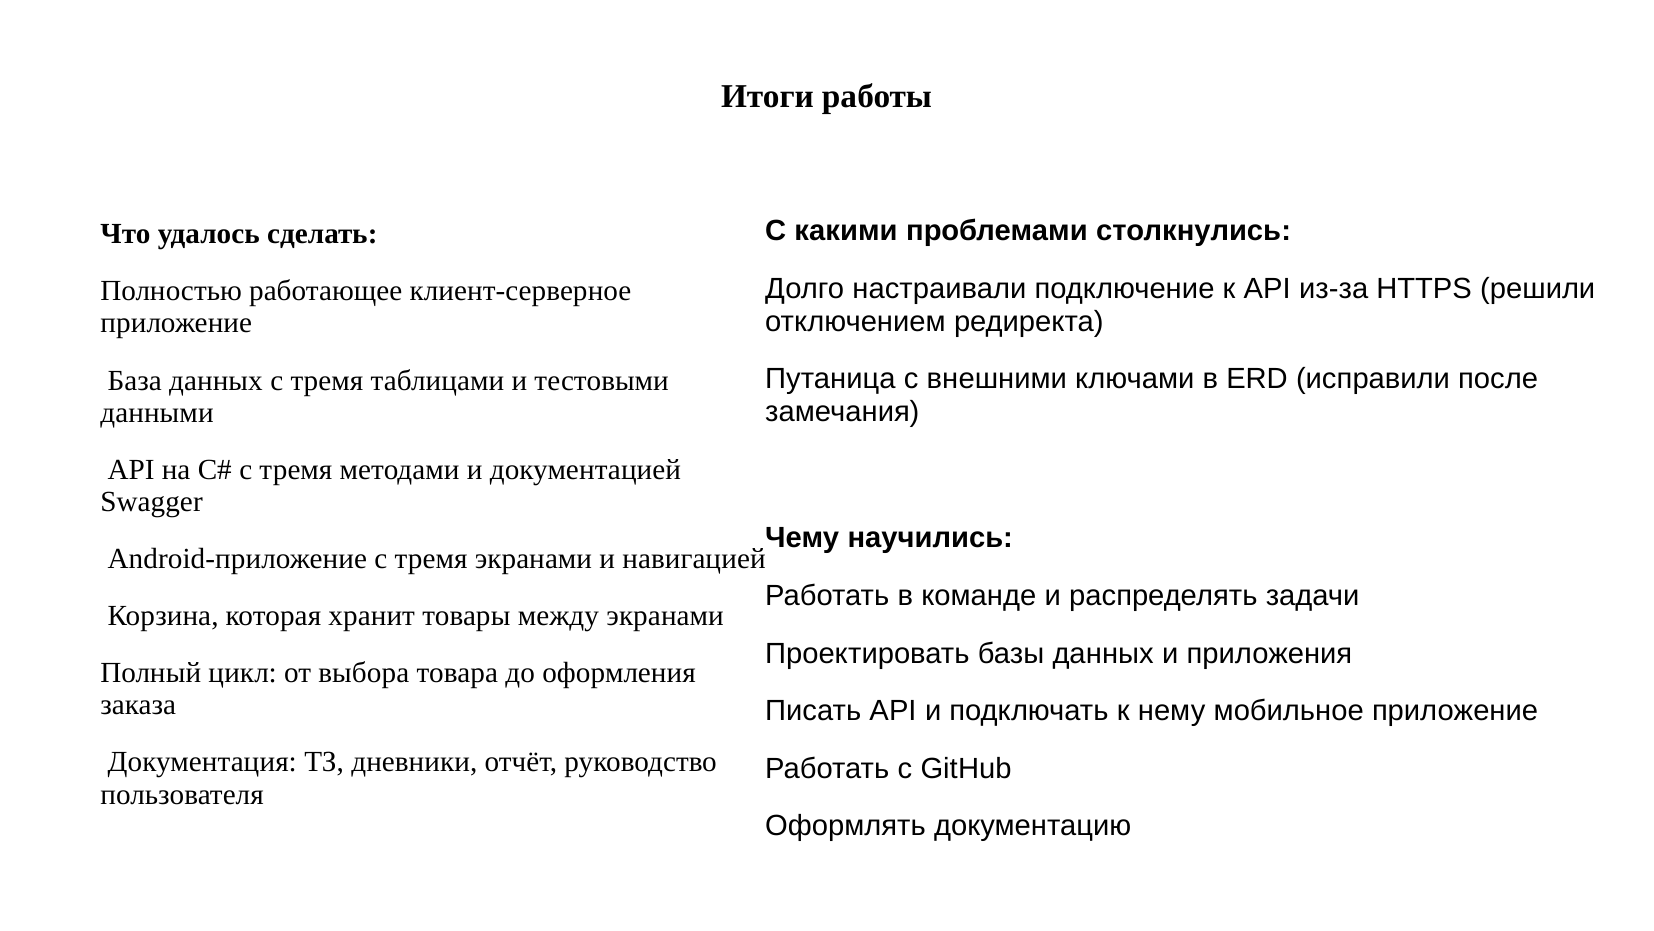

# Итоги работы
С какими проблемами столкнулись:
Долго настраивали подключение к API из-за HTTPS (решили отключением редиректа)
Путаница с внешними ключами в ERD (исправили после замечания)
Что удалось сделать:
Полностью работающее клиент-серверное приложение
 База данных с тремя таблицами и тестовыми данными
 API на C# с тремя методами и документацией Swagger
 Android-приложение с тремя экранами и навигацией
 Корзина, которая хранит товары между экранами
Полный цикл: от выбора товара до оформления заказа
 Документация: ТЗ, дневники, отчёт, руководство пользователя
Чему научились:
Работать в команде и распределять задачи
Проектировать базы данных и приложения
Писать API и подключать к нему мобильное приложение
Работать с GitHub
Оформлять документацию